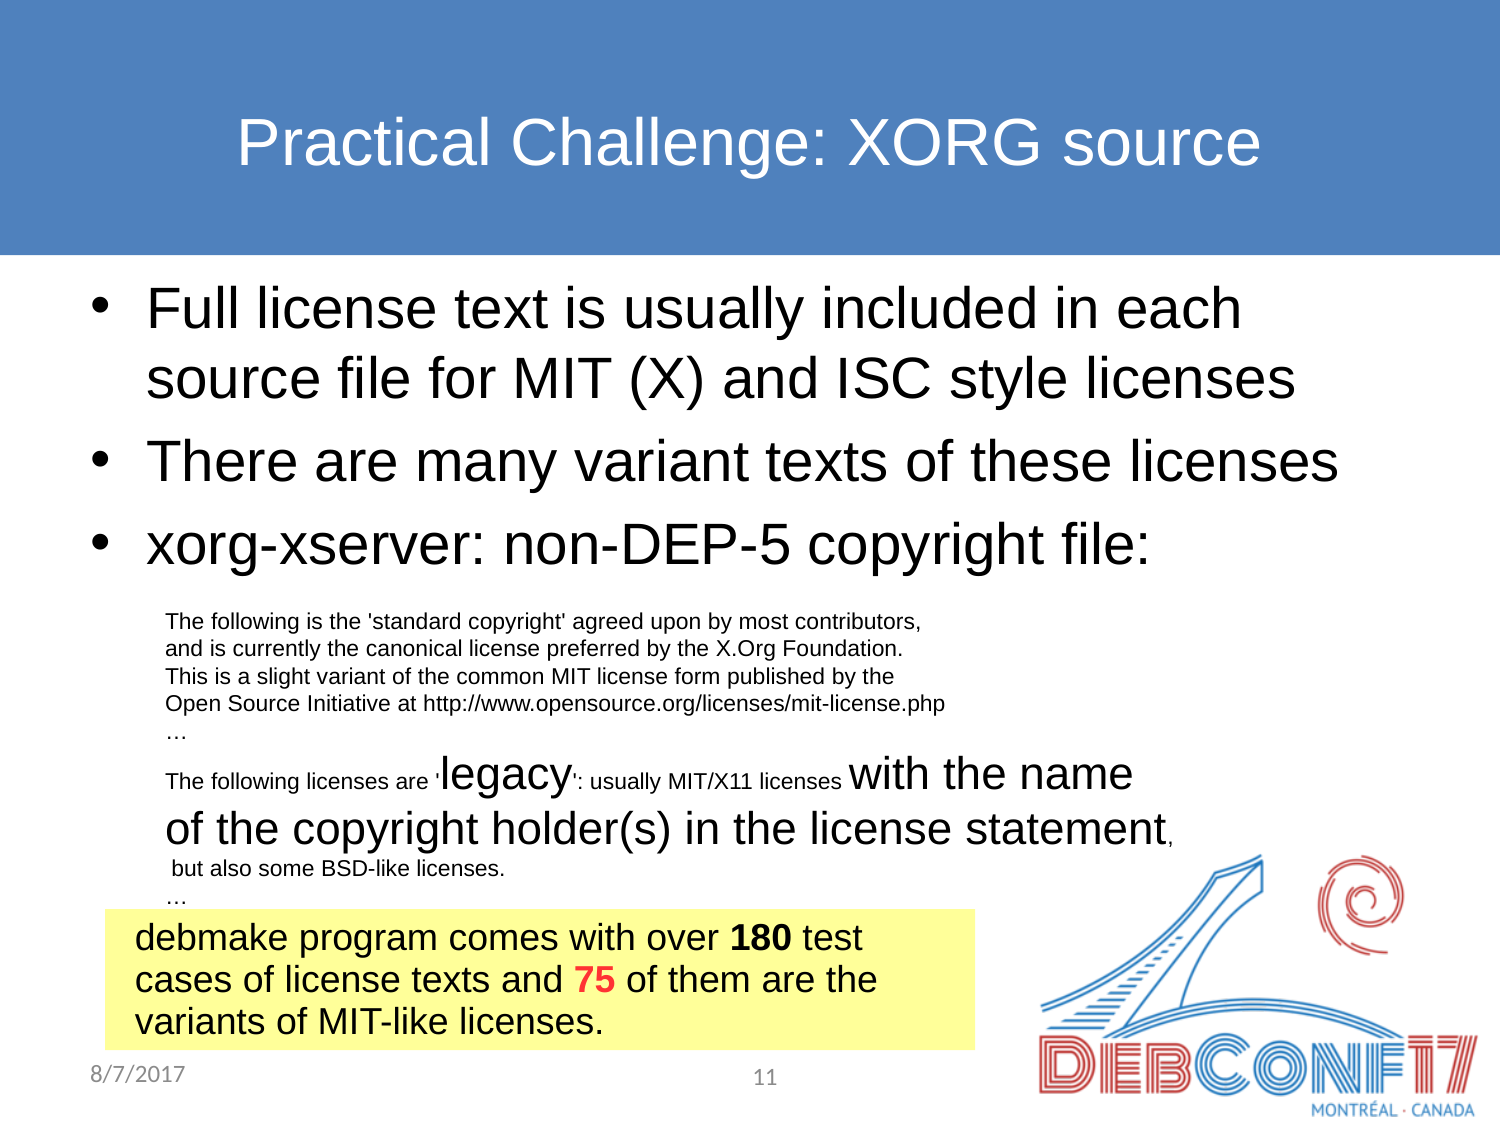

# Practical Challenge: XORG source
Full license text is usually included in each source file for MIT (X) and ISC style licenses
There are many variant texts of these licenses
xorg-xserver: non-DEP-5 copyright file:
The following is the 'standard copyright' agreed upon by most contributors,
and is currently the canonical license preferred by the X.Org Foundation.
This is a slight variant of the common MIT license form published by the
Open Source Initiative at http://www.opensource.org/licenses/mit-license.php
…
The following licenses are 'legacy': usually MIT/X11 licenses with the name
of the copyright holder(s) in the license statement,
 but also some BSD-like licenses.
…
debmake program comes with over 180 test cases of license texts and 75 of them are the variants of MIT-like licenses.
8/7/2017